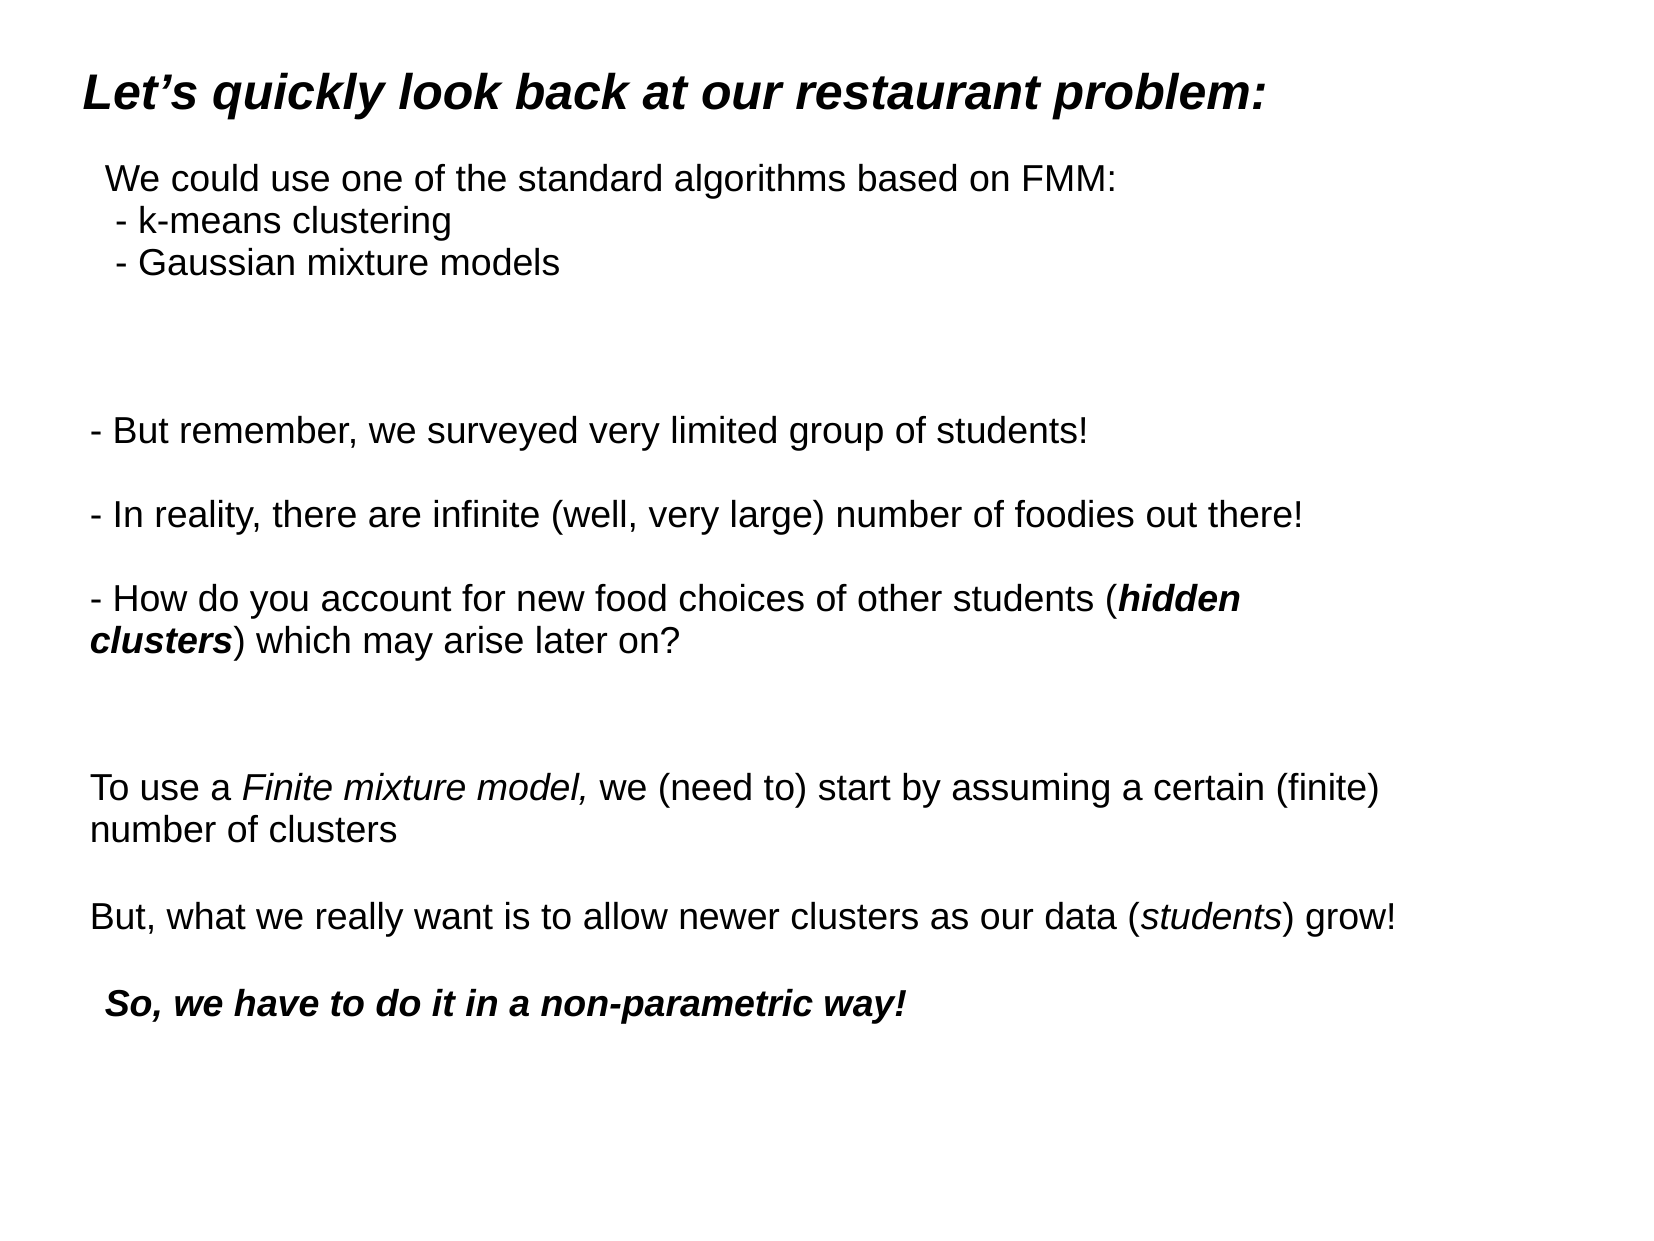

# Let’s quickly look back at our restaurant problem:
We could use one of the standard algorithms based on FMM:
 - k-means clustering
 - Gaussian mixture models
- But remember, we surveyed very limited group of students!
- In reality, there are infinite (well, very large) number of foodies out there!
- How do you account for new food choices of other students (hidden clusters) which may arise later on?
To use a Finite mixture model, we (need to) start by assuming a certain (finite) number of clusters
But, what we really want is to allow newer clusters as our data (students) grow!
So, we have to do it in a non-parametric way!